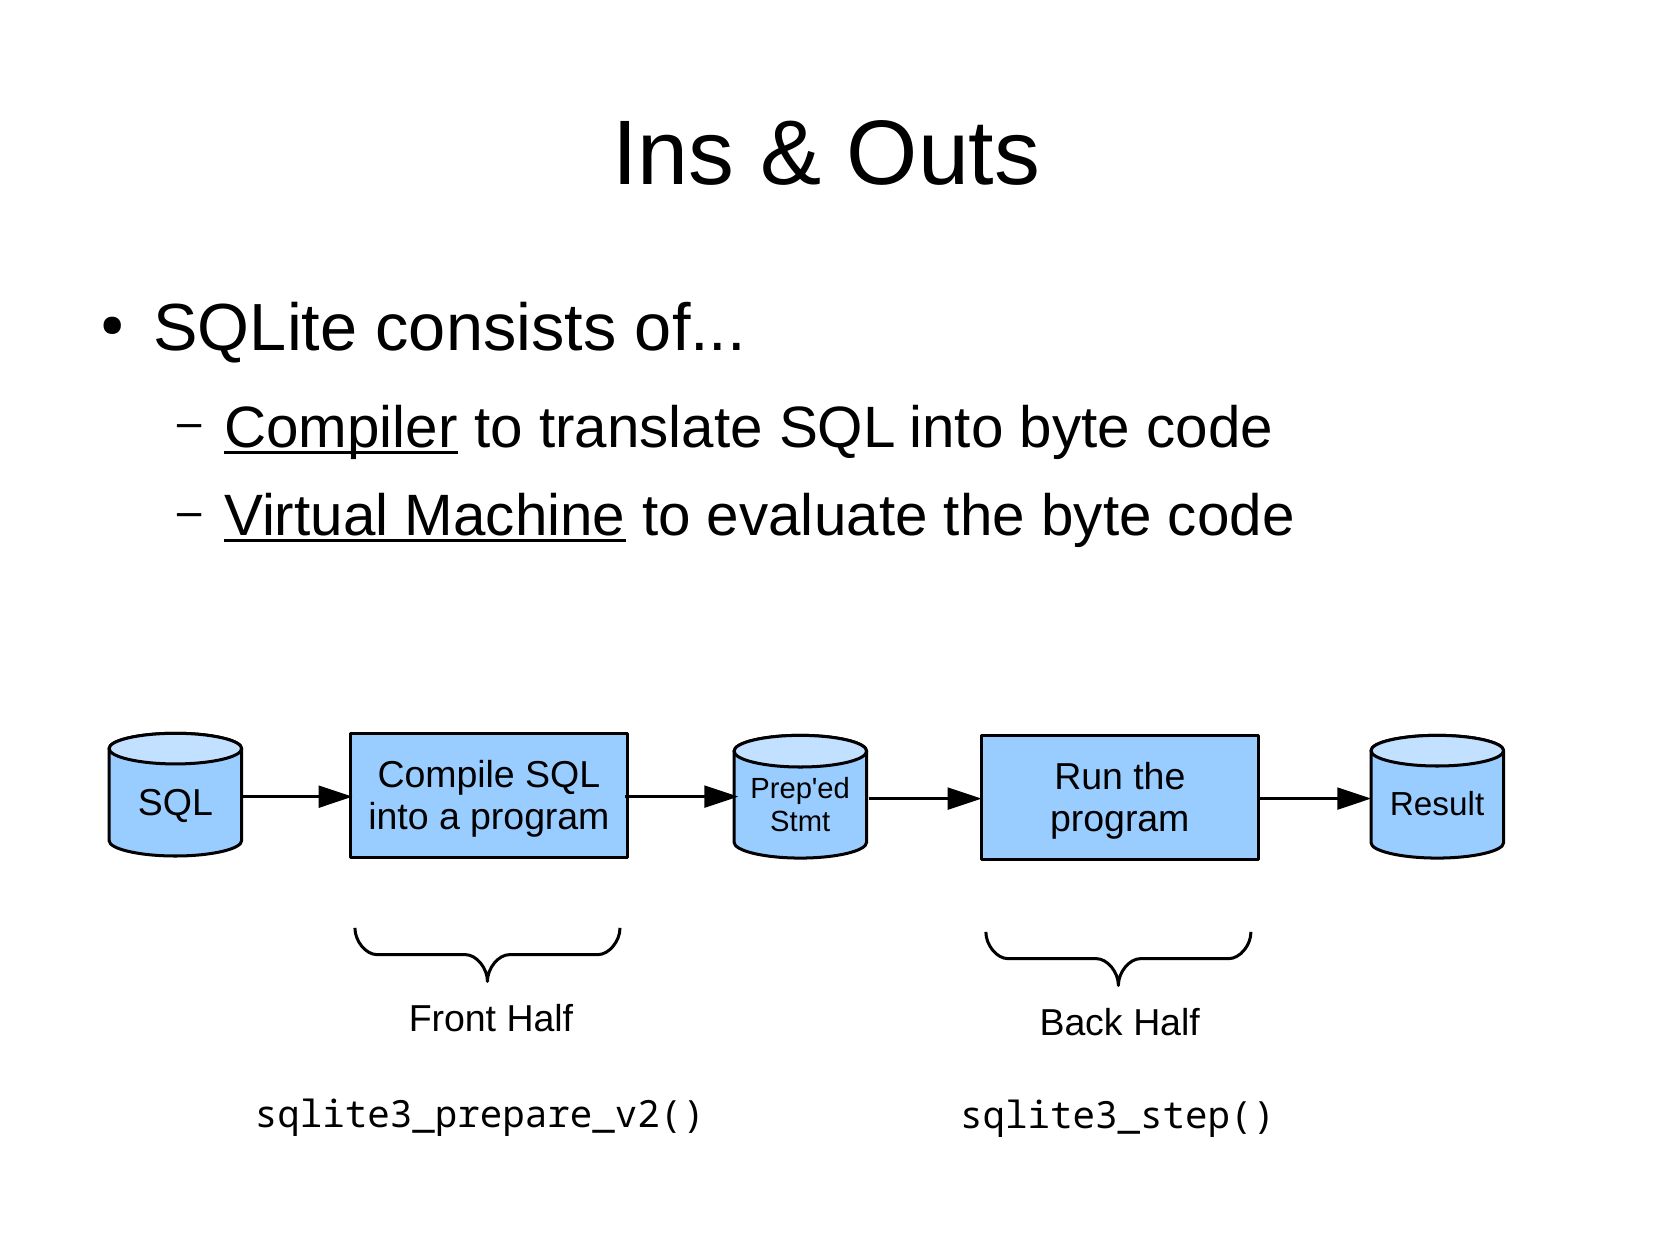

# Ins & Outs
SQLite consists of...
Compiler to translate SQL into byte code
Virtual Machine to evaluate the byte code
SQL
Compile SQL
into a program
Run the
program
Prep'ed
Stmt
Result
Front Half
Back Half
sqlite3_prepare_v2()
sqlite3_step()